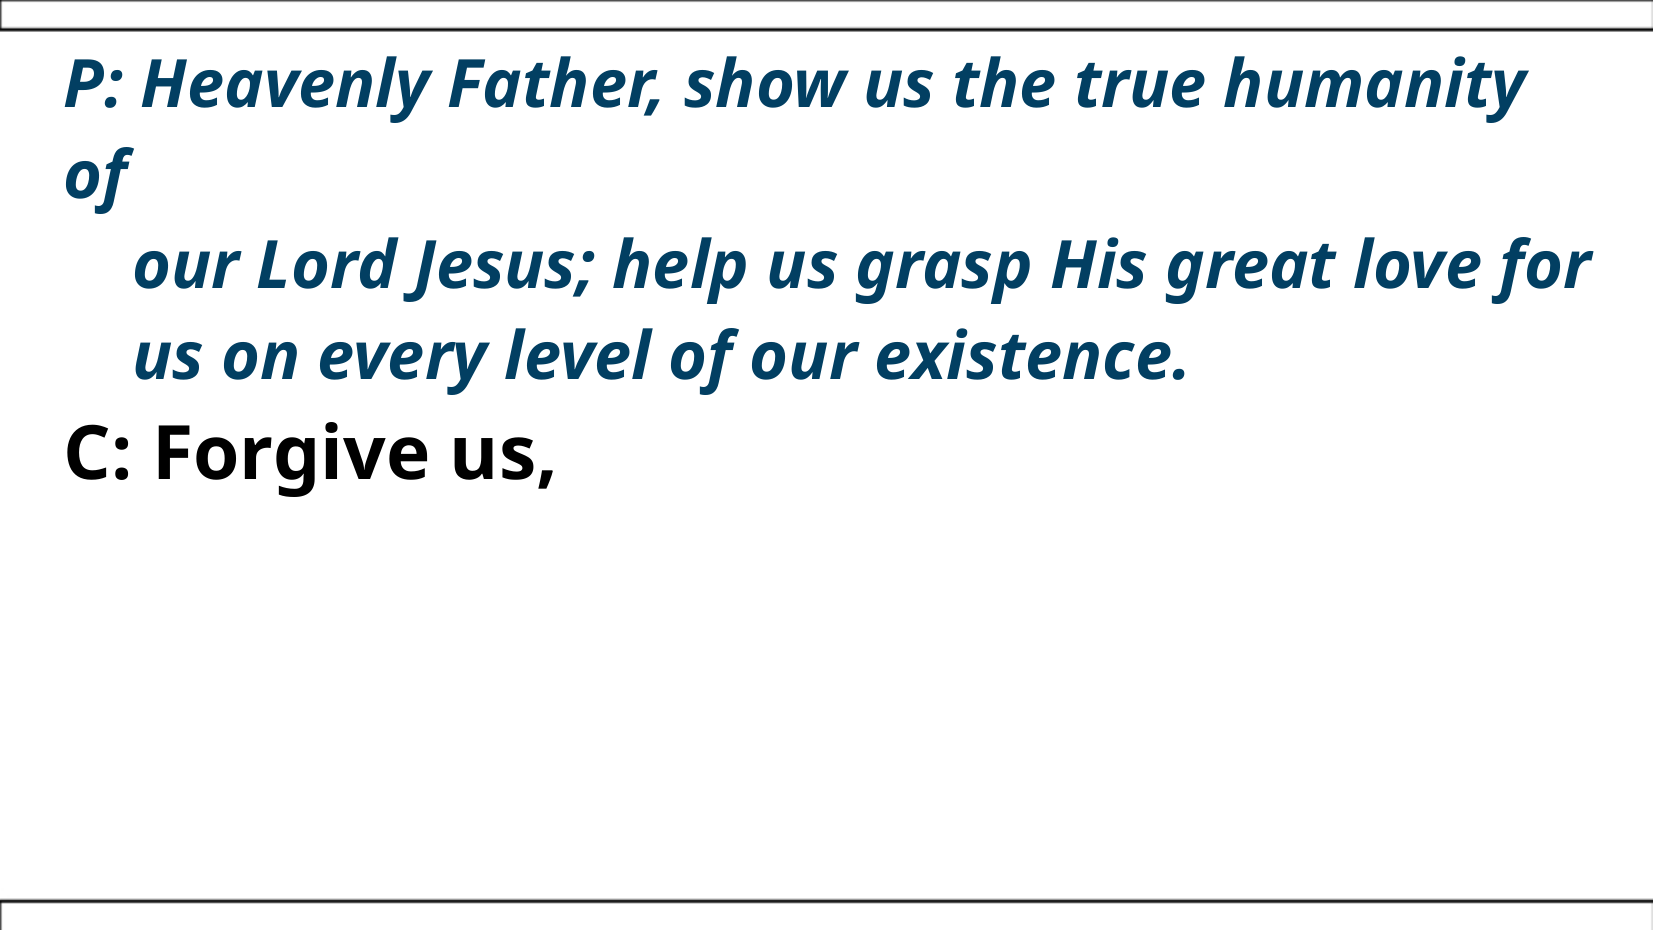

P: Heavenly Father, show us the true humanity of
 our Lord Jesus; help us grasp His great love for
 us on every level of our existence.
C: Forgive us,